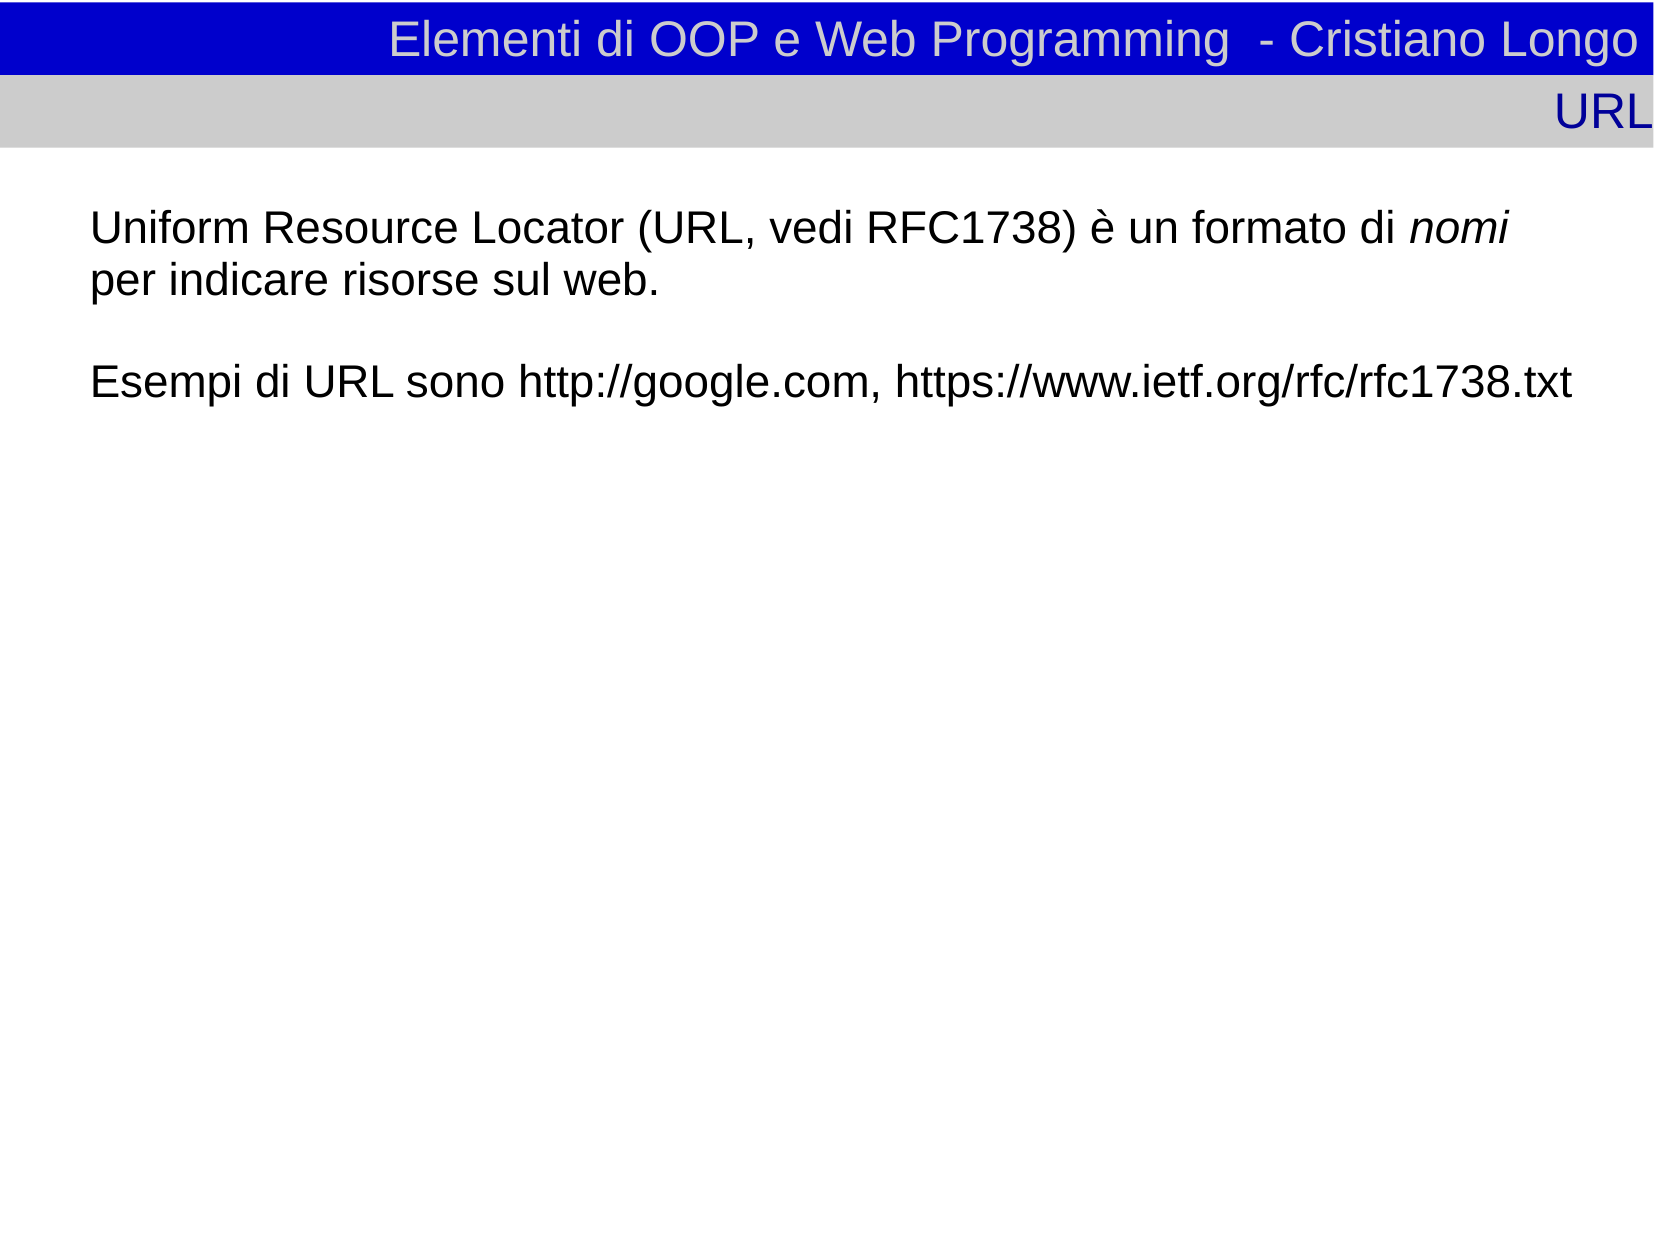

# Elementi di OOP e Web Programming - Cristiano Longo
URL
Uniform Resource Locator (URL, vedi RFC1738) è un formato di nomi
per indicare risorse sul web.
Esempi di URL sono http://google.com, https://www.ietf.org/rfc/rfc1738.txt
| Utente | Cane |
| --- | --- |
| alice | fuffy |
| charlie | doggy |
| charlie | pluto |
| bob | fuffy |